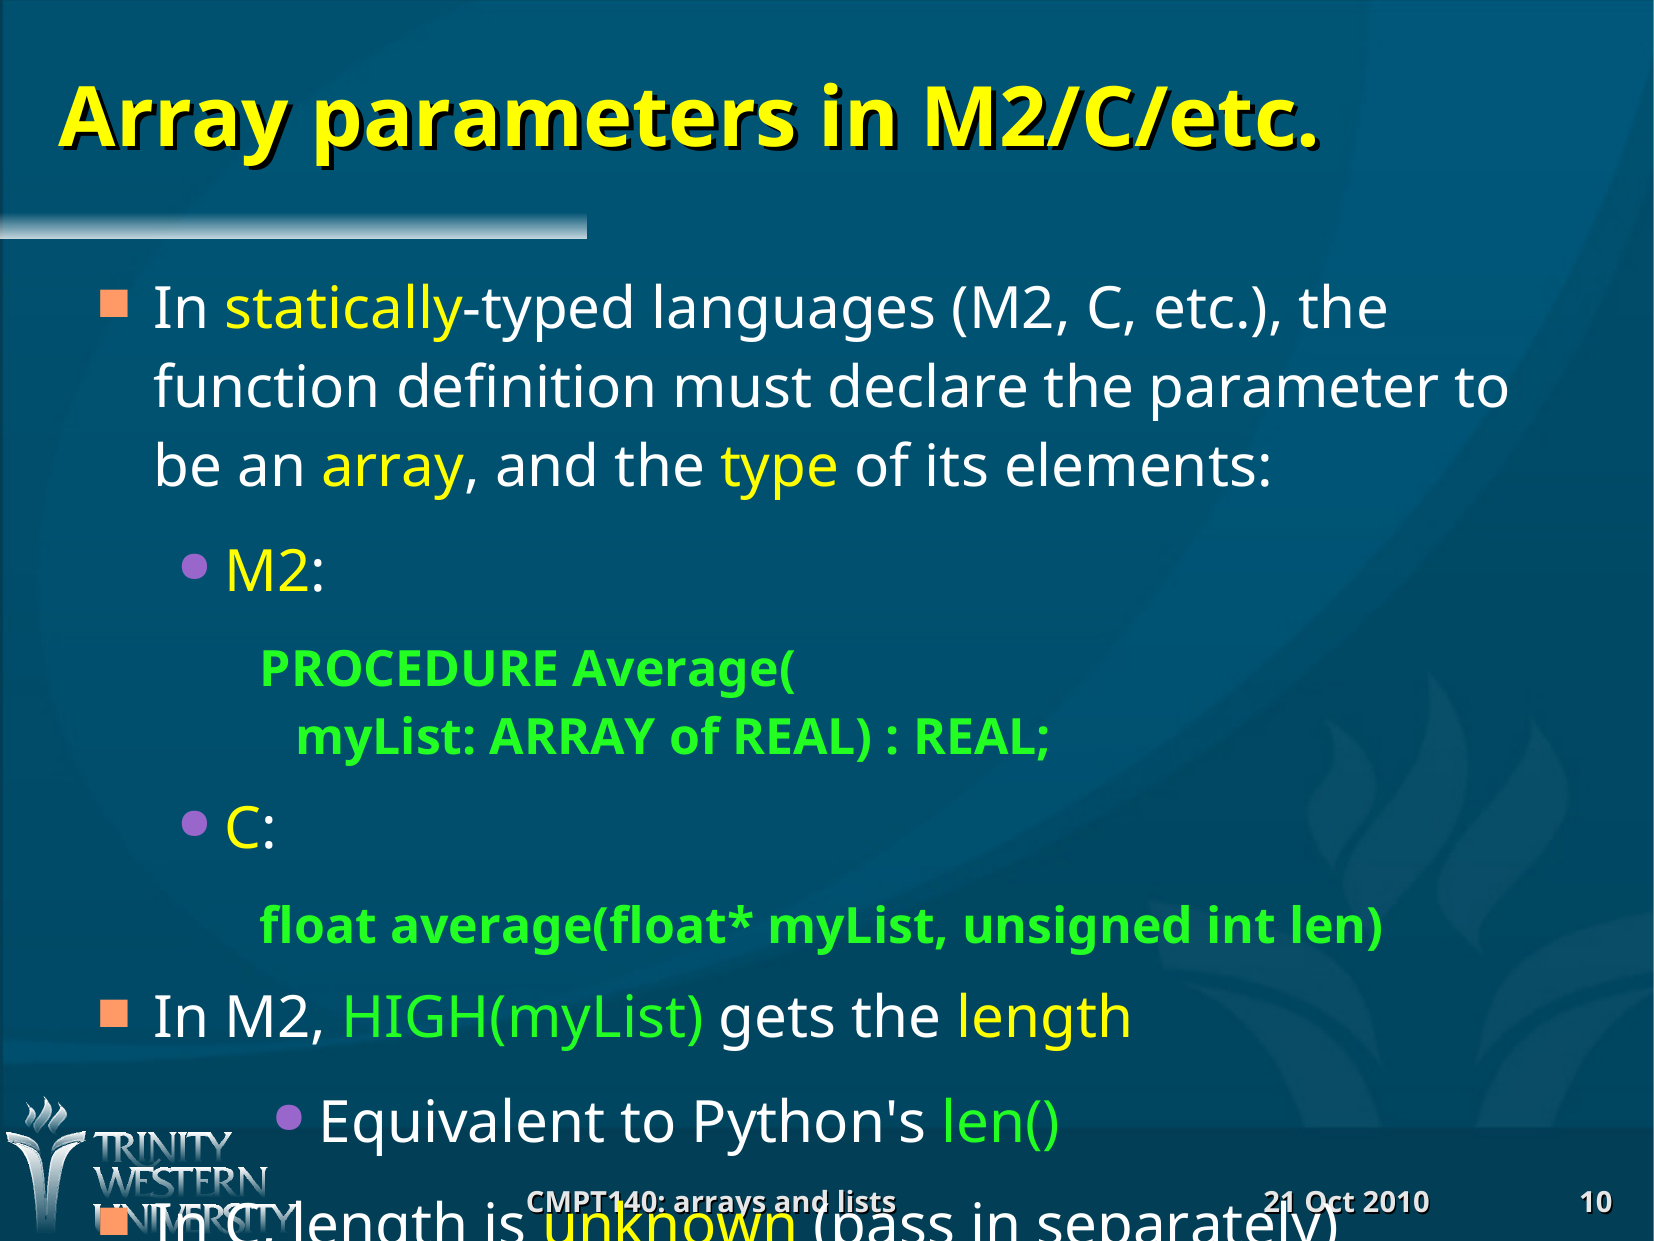

# Array parameters in M2/C/etc.
In statically-typed languages (M2, C, etc.), the function definition must declare the parameter to be an array, and the type of its elements:
M2:
PROCEDURE Average(
myList: ARRAY of REAL) : REAL;
C:
float average(float* myList, unsigned int len)
In M2, HIGH(myList) gets the length
Equivalent to Python's len()
In C, length is unknown (pass in separately)
CMPT140: arrays and lists
21 Oct 2010
10